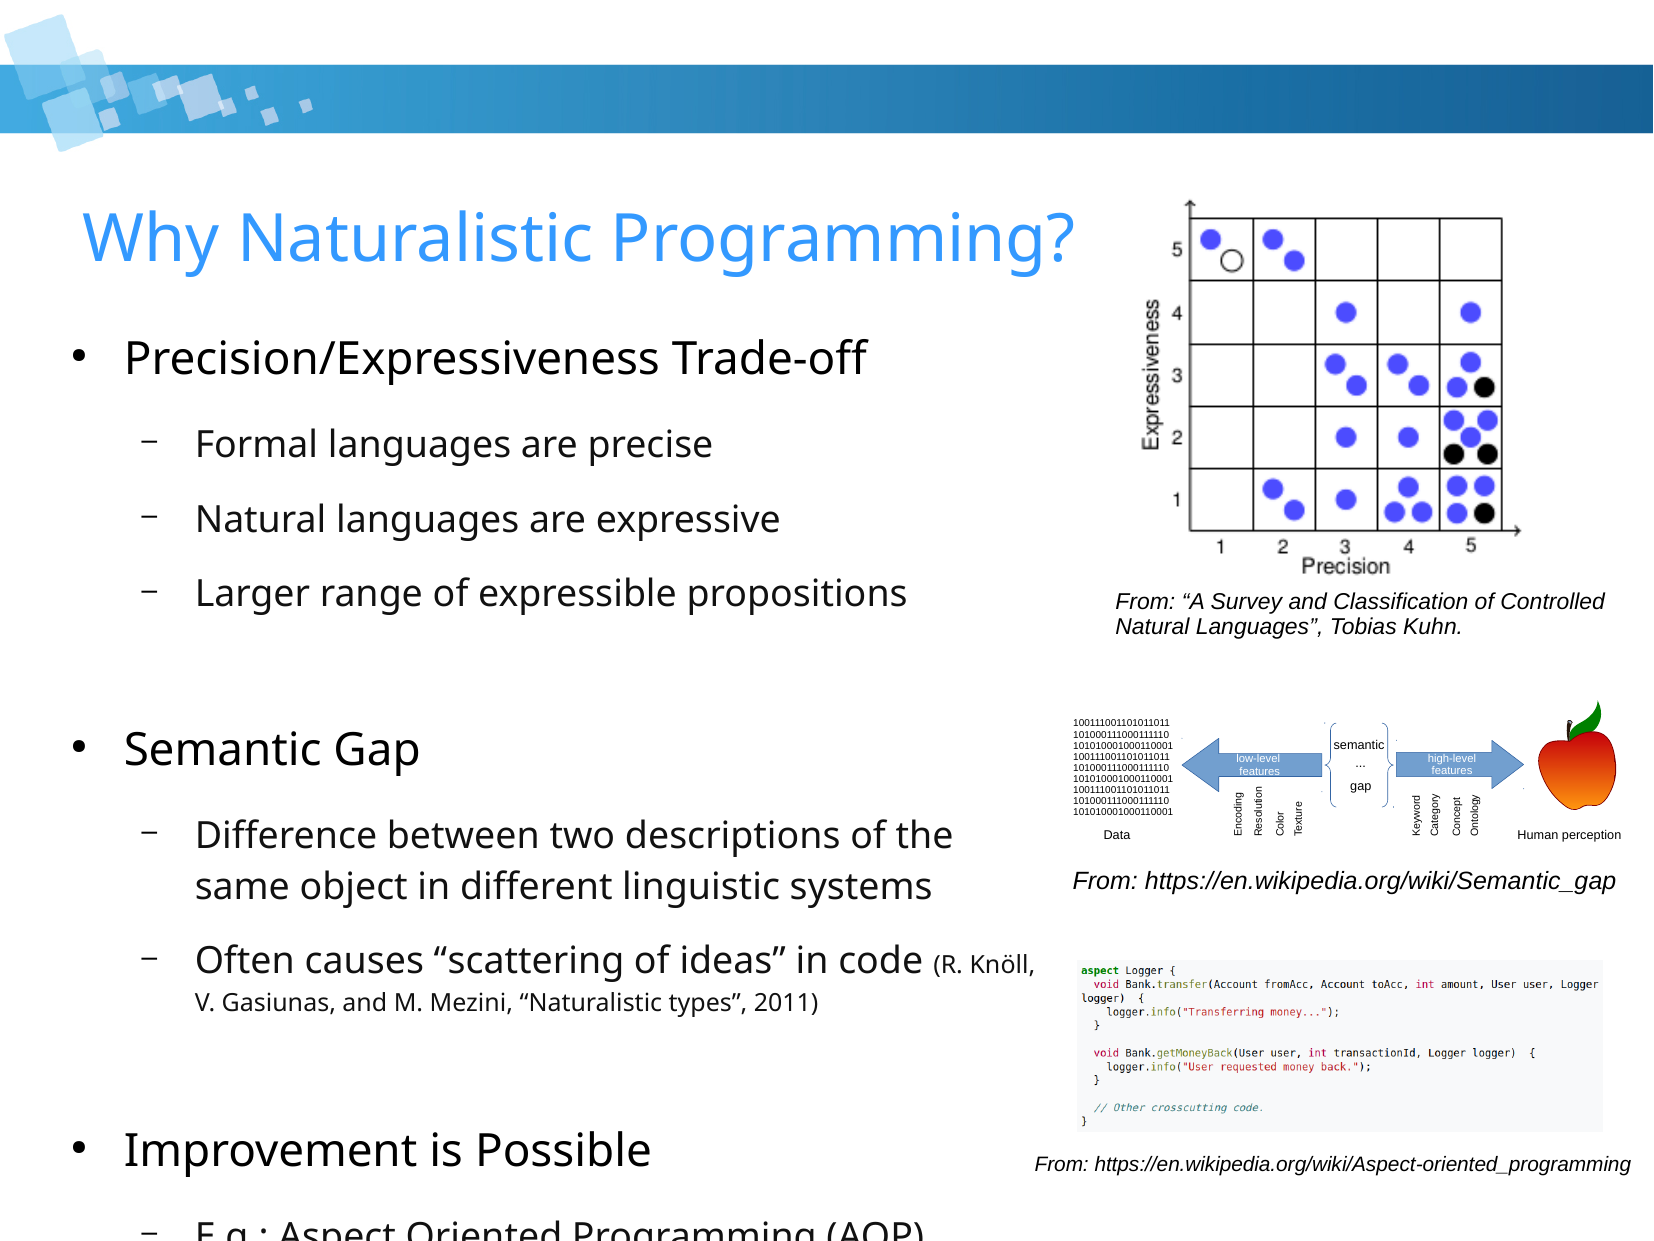

# Why Naturalistic Programming?
Precision/Expressiveness Trade-off
Formal languages are precise
Natural languages are expressive
Larger range of expressible propositions
Semantic Gap
Difference between two descriptions of the same object in different linguistic systems
Often causes “scattering of ideas” in code (R. Knöll, V. Gasiunas, and M. Mezini, “Naturalistic types”, 2011)
Improvement is Possible
E.g.: Aspect Oriented Programming (AOP)
From: “A Survey and Classification of Controlled
Natural Languages”, Tobias Kuhn.
From: https://en.wikipedia.org/wiki/Semantic_gap
From: https://en.wikipedia.org/wiki/Aspect-oriented_programming